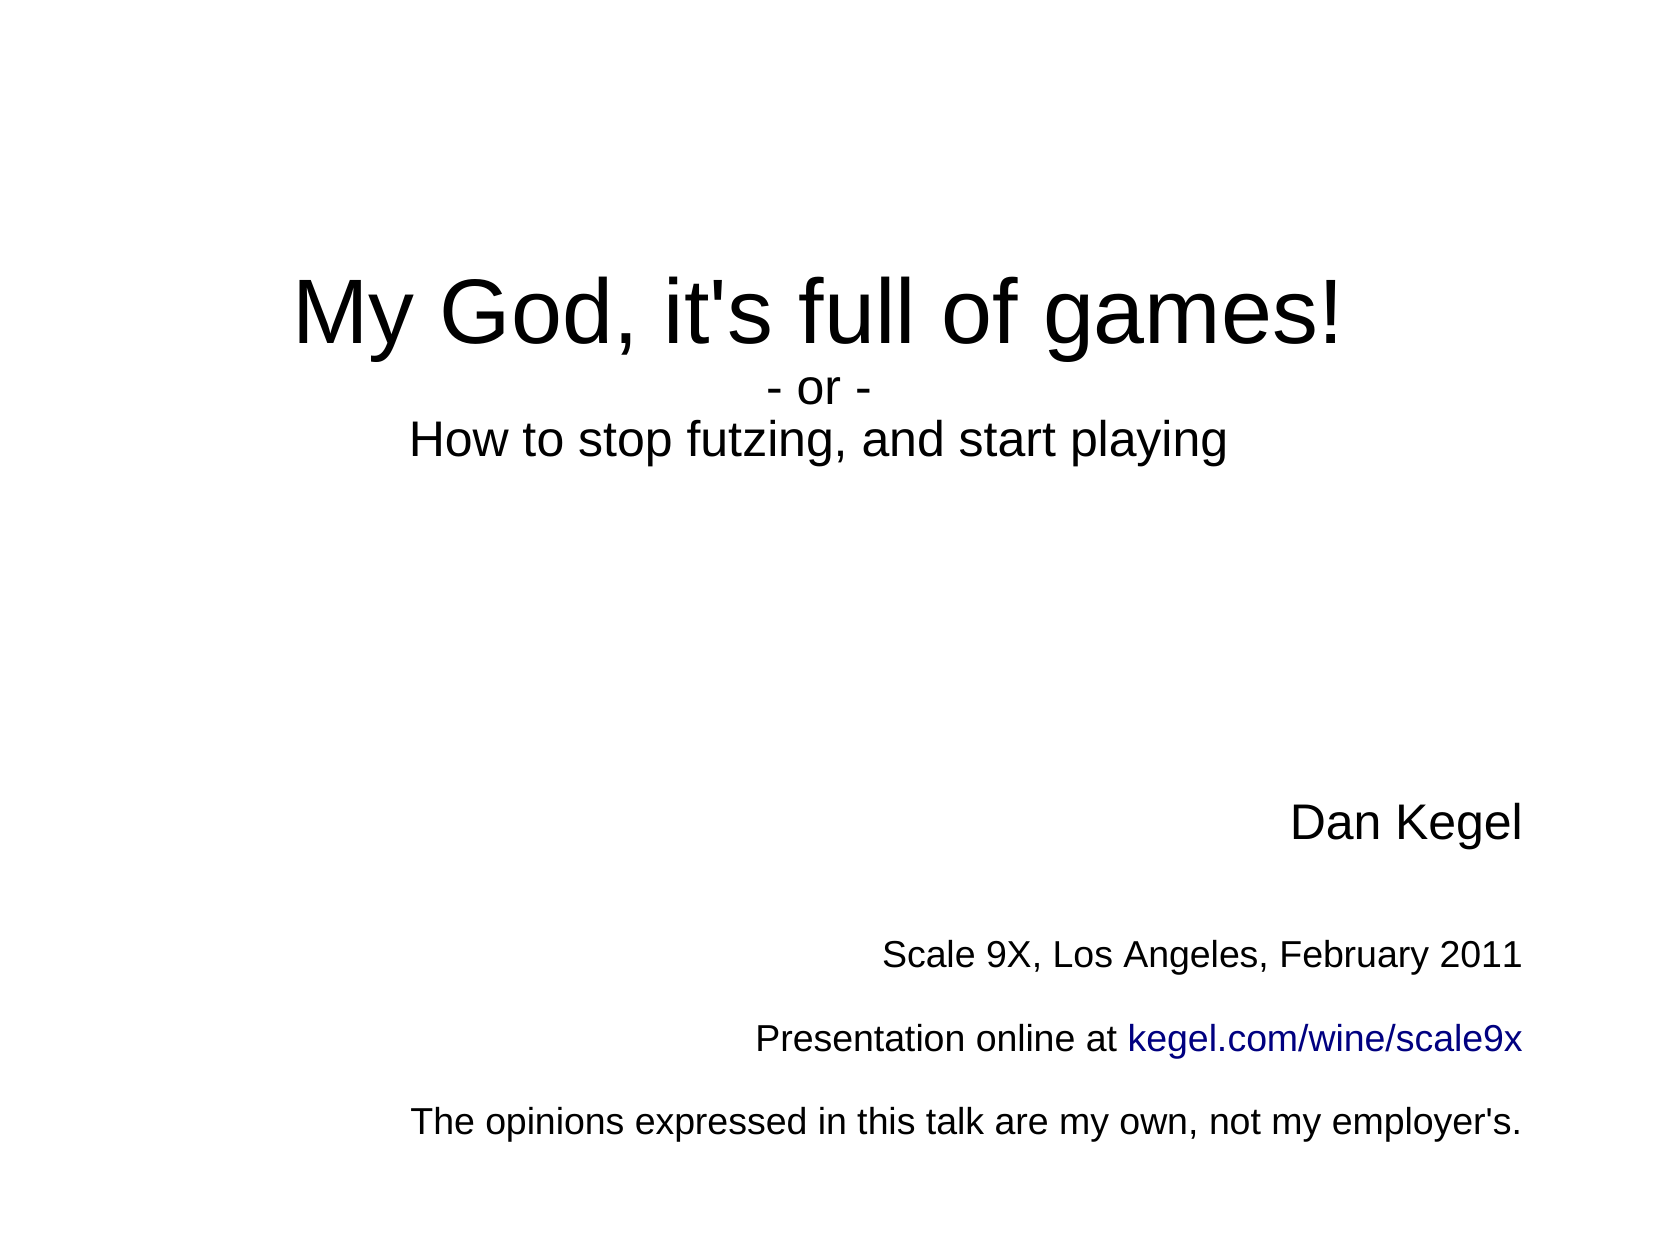

# My God, it's full of games! - or - How to stop futzing, and start playing
Dan Kegel
Scale 9X, Los Angeles, February 2011
Presentation online at kegel.com/wine/scale9x
The opinions expressed in this talk are my own, not my employer's.